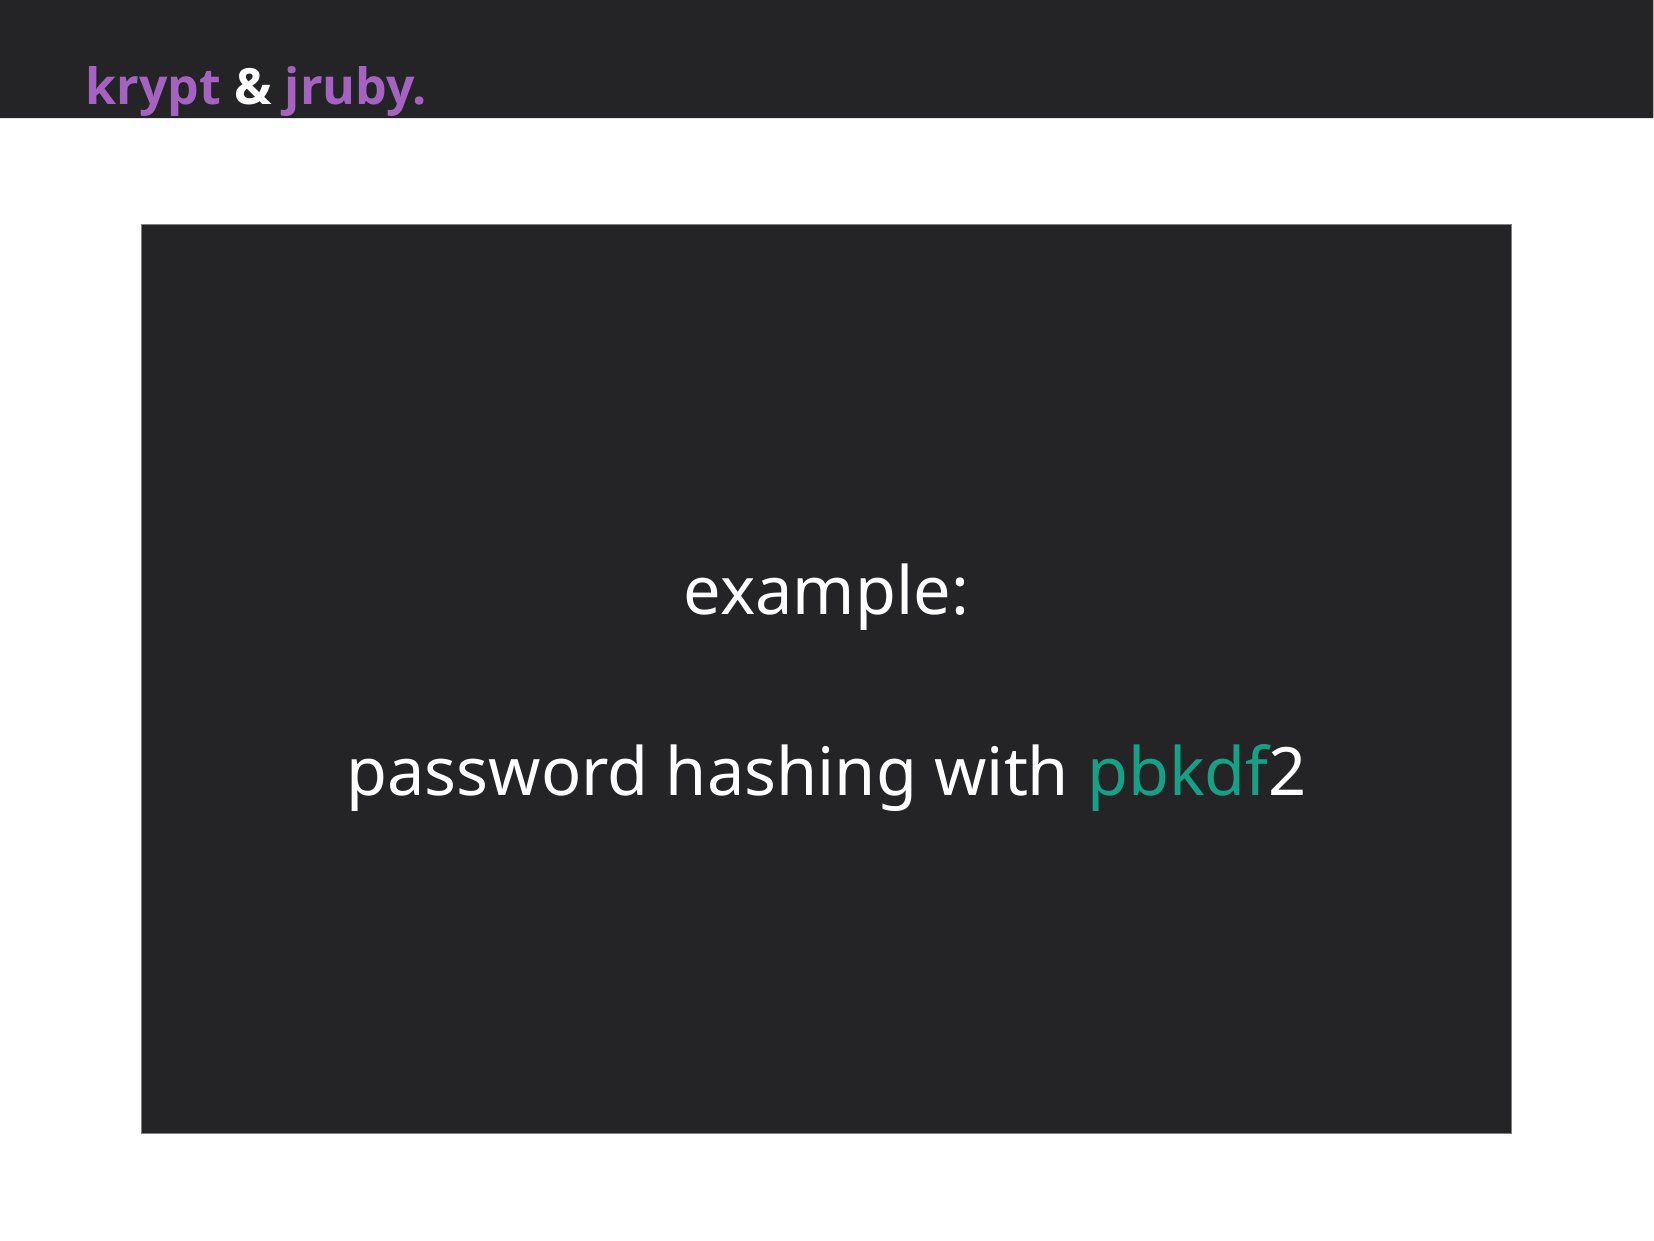

krypt & jruby.
example:
password hashing with pbkdf2
trillions of combinations